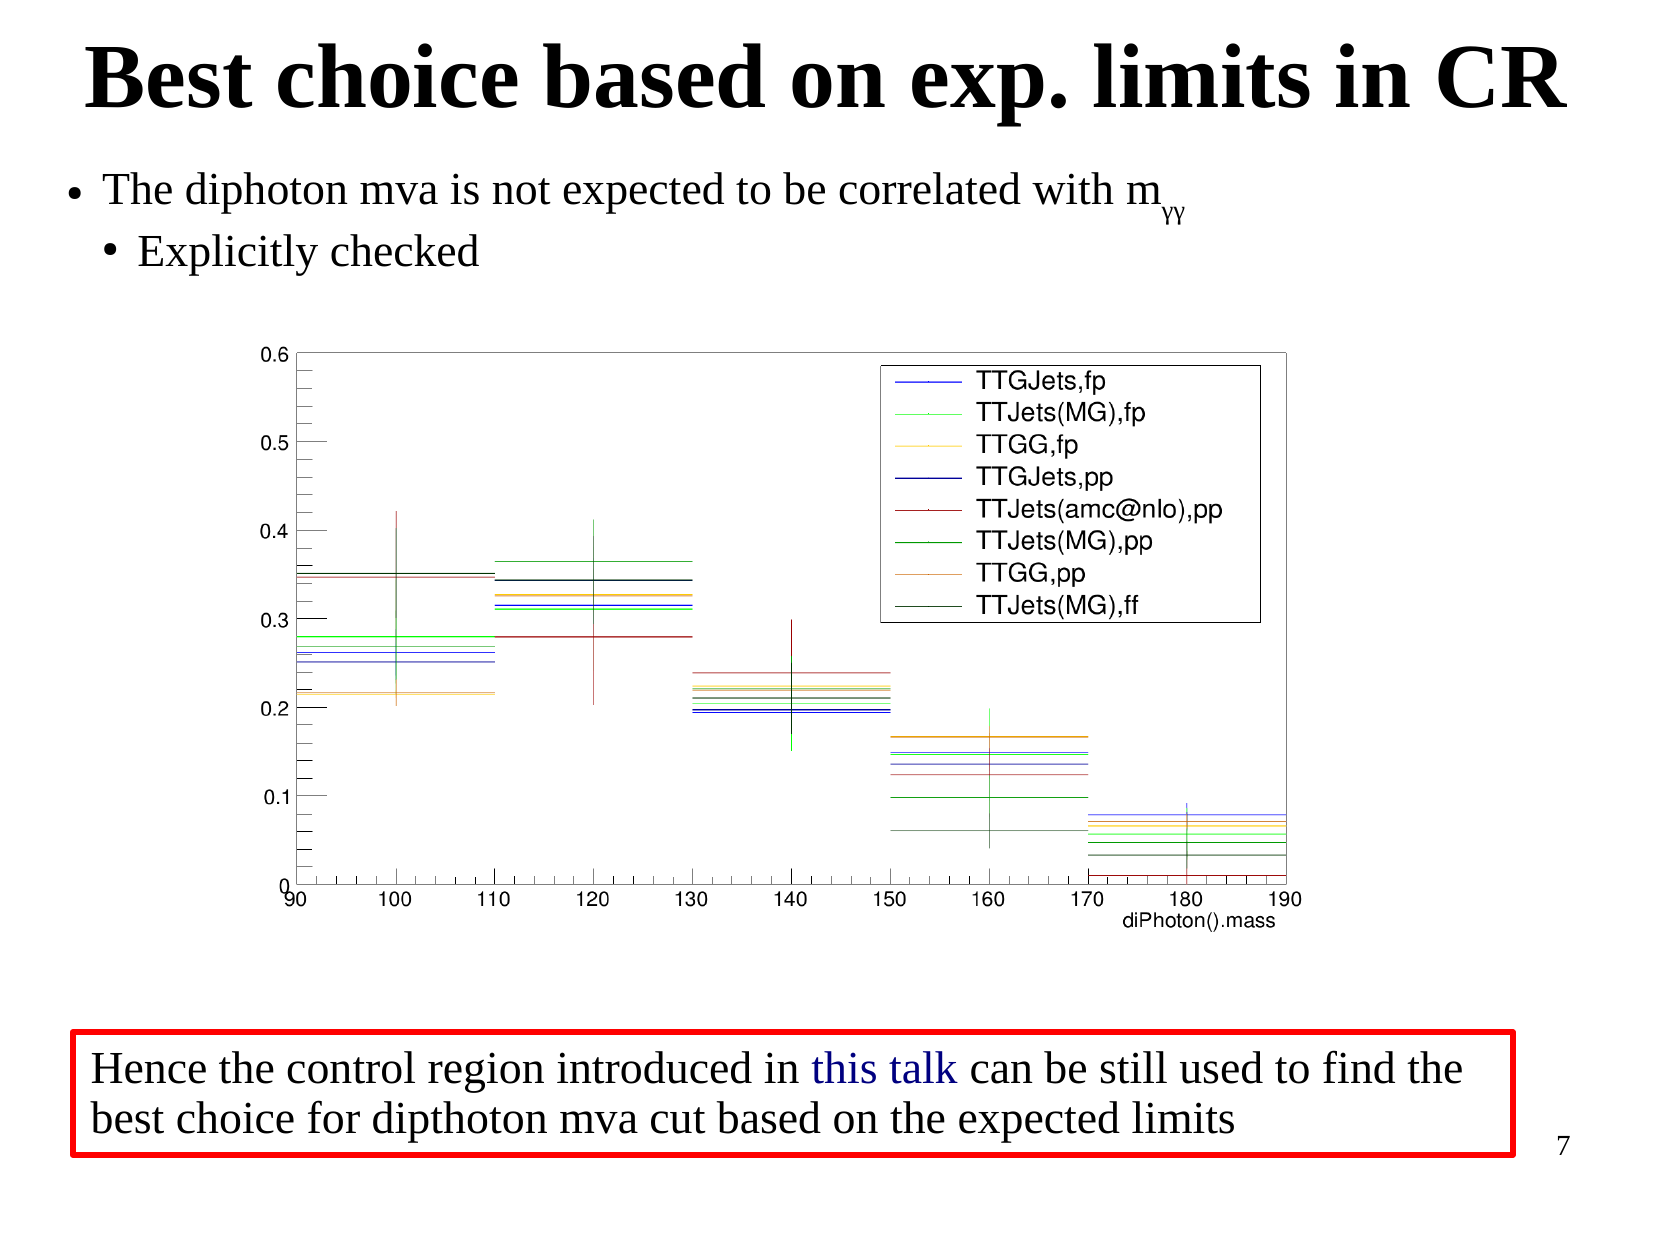

# Best choice based on exp. limits in CR
The diphoton mva is not expected to be correlated with mγγ
Explicitly checked
Hence the control region introduced in this talk can be still used to find the best choice for dipthoton mva cut based on the expected limits
7